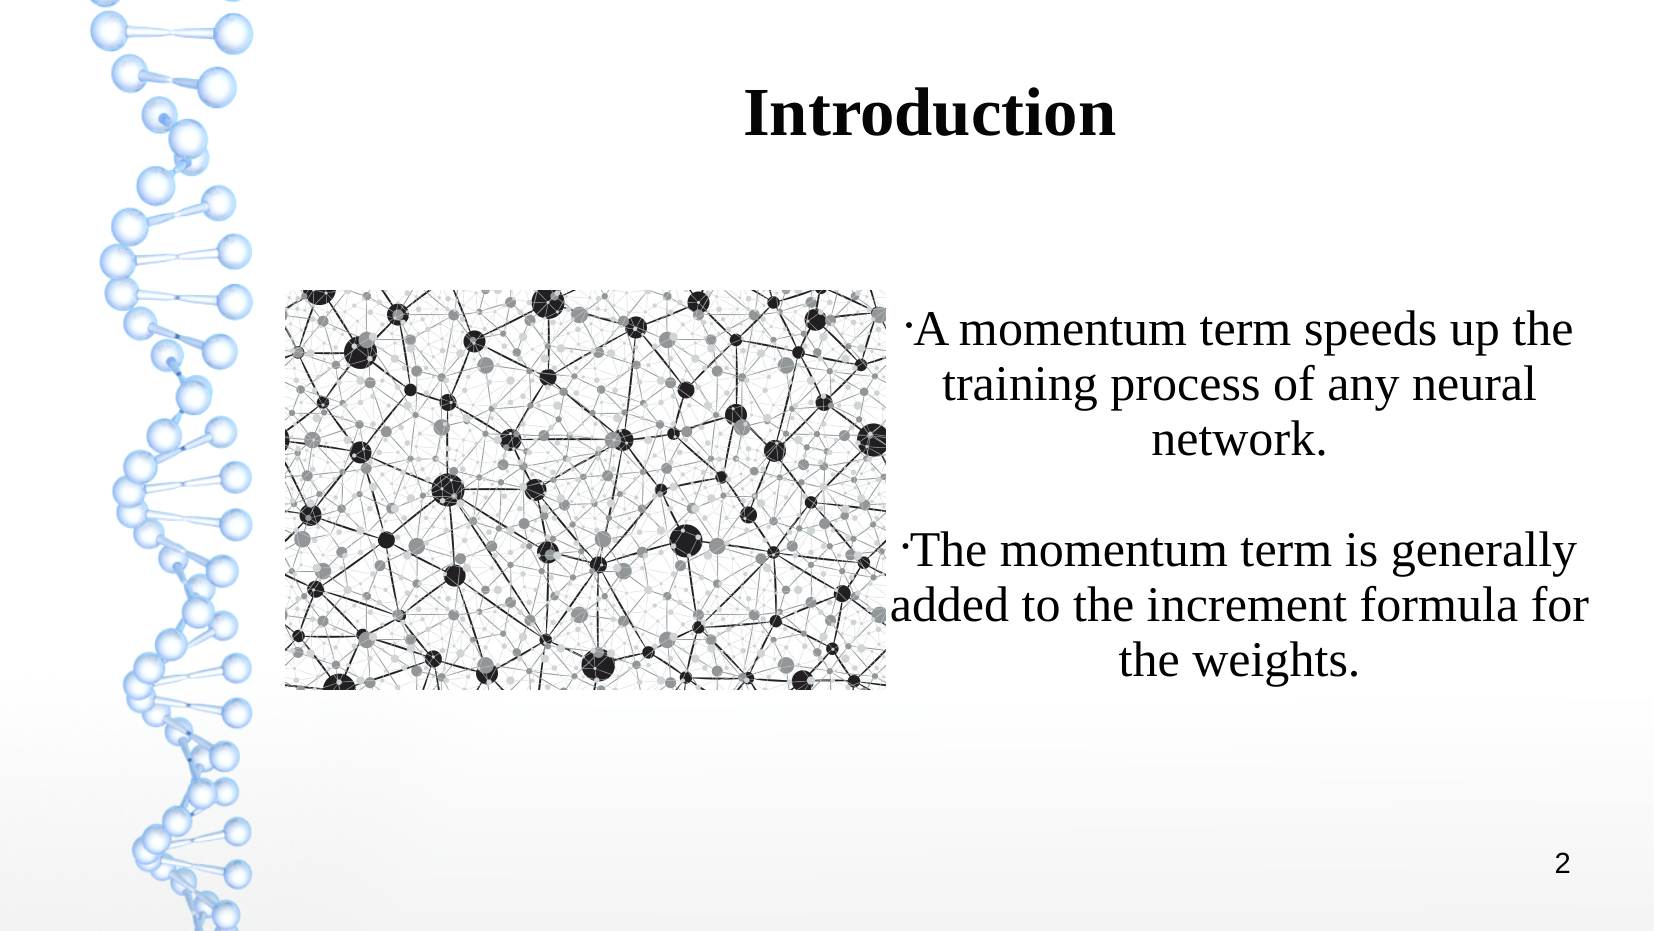

# Introduction
A momentum term speeds up the training process of any neural network.
The momentum term is generally added to the increment formula for the weights.
2